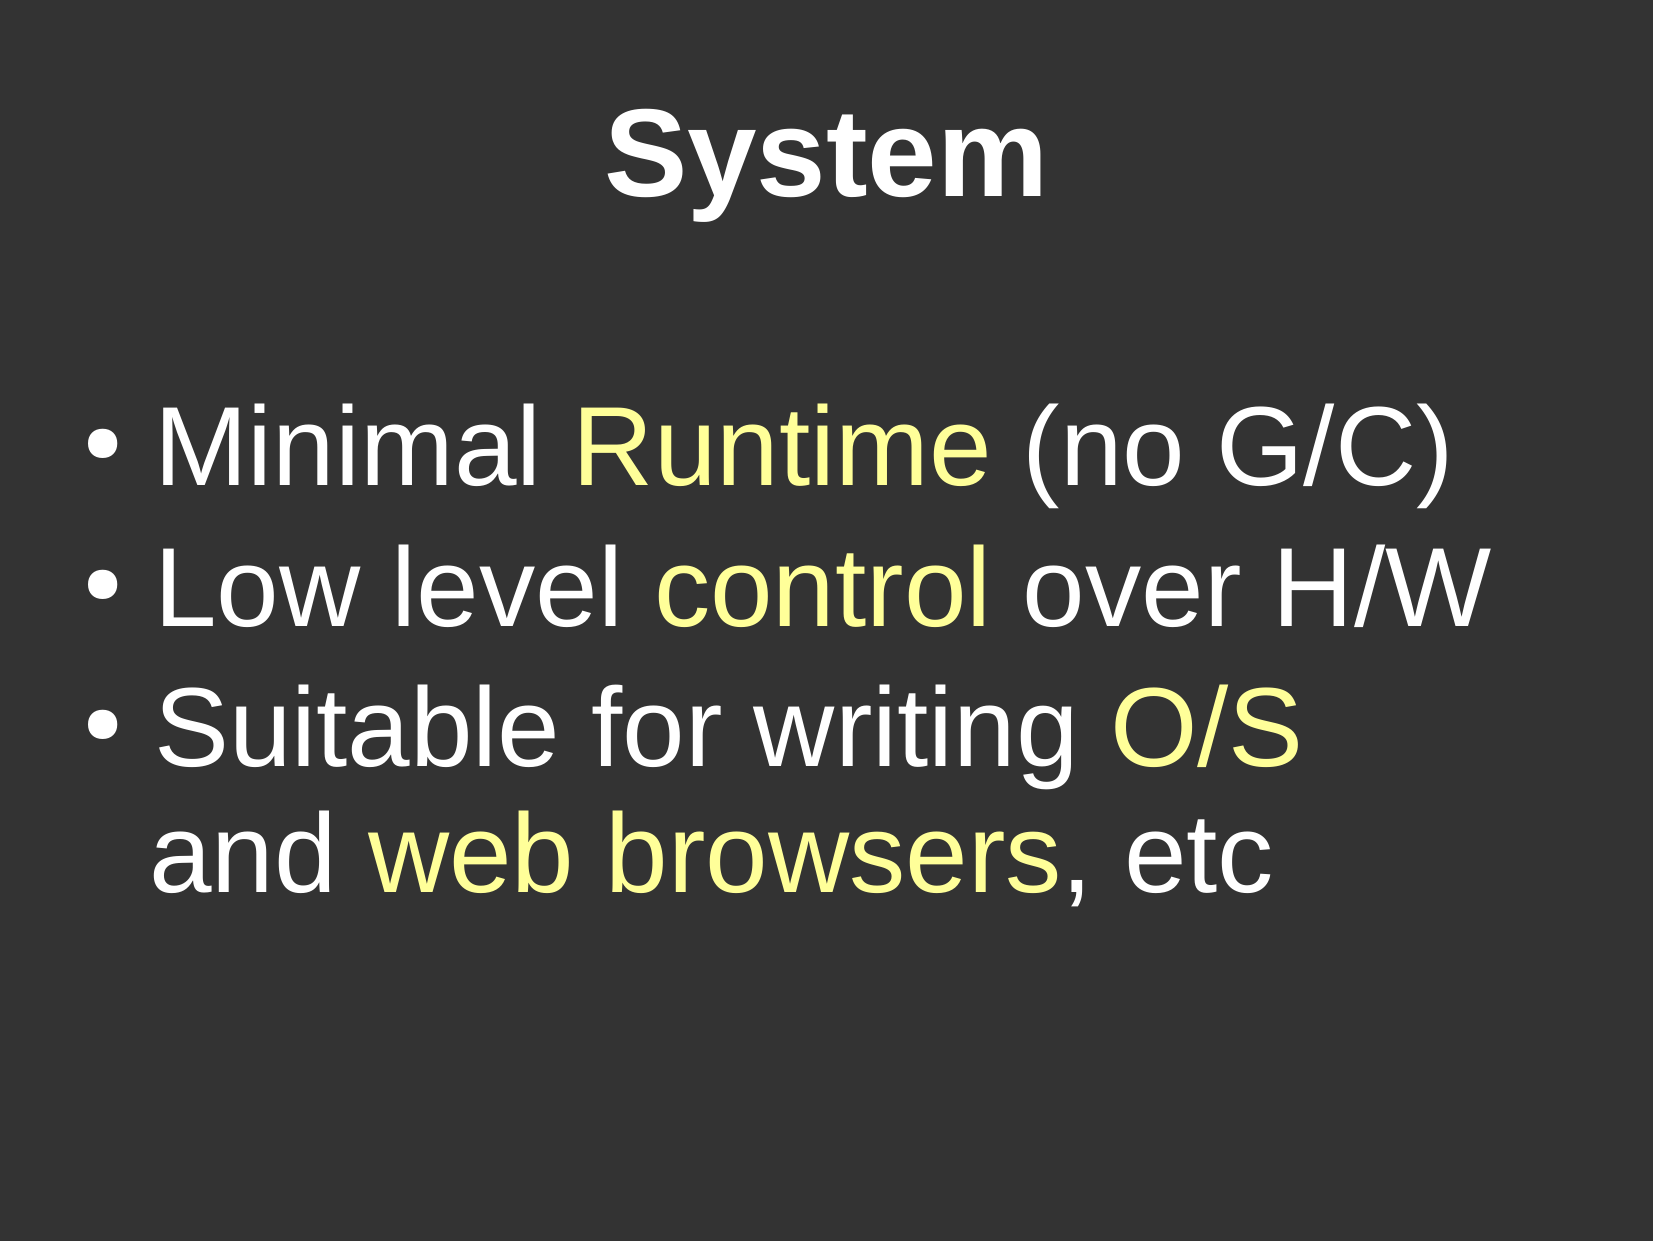

# System
 Minimal Runtime (no G/C)
 Low level control over H/W
 Suitable for writing O/S
 and web browsers, etc